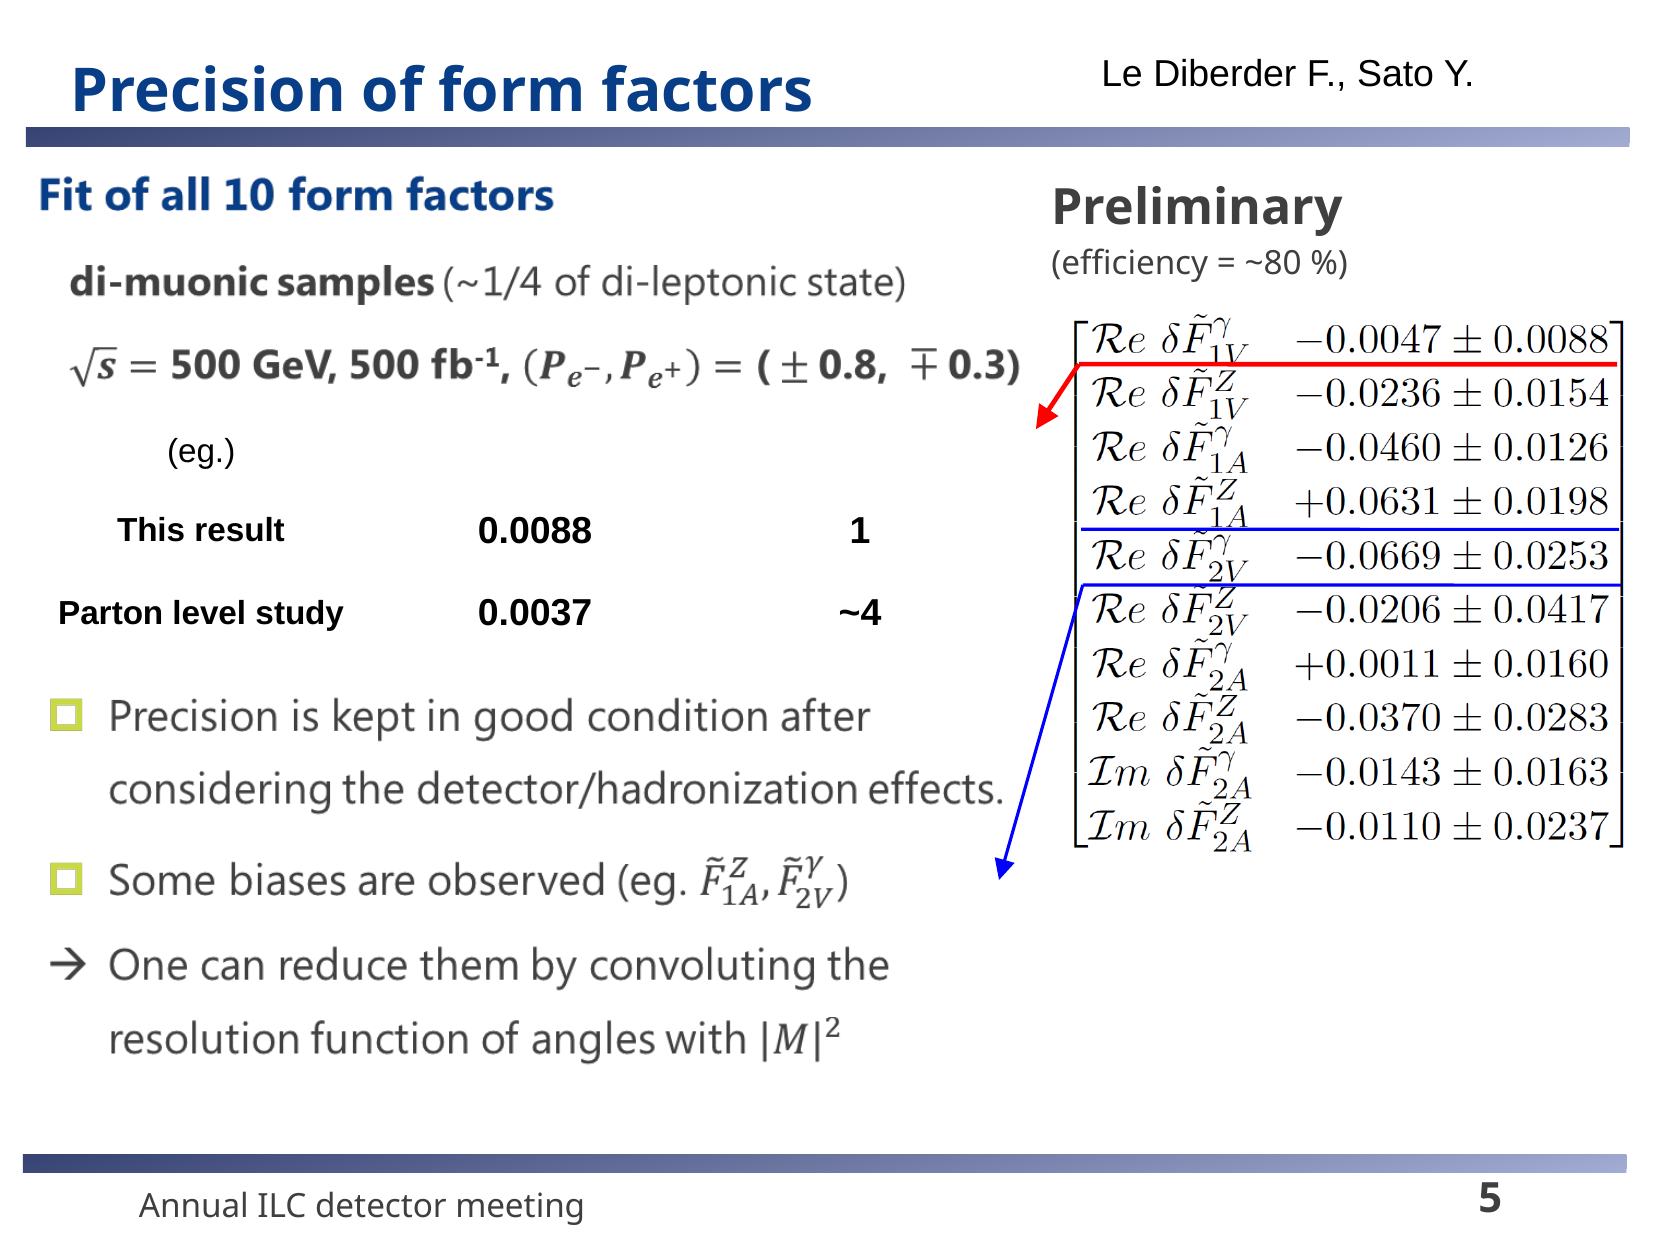

# Precision of form factors
Le Diberder F., Sato Y.
Preliminary
(efficiency = ~80 %)
| (eg.) | | |
| --- | --- | --- |
| This result | 0.0088 | 1 |
| Parton level study | 0.0037 | ~4 |
Annual ILC detector meeting